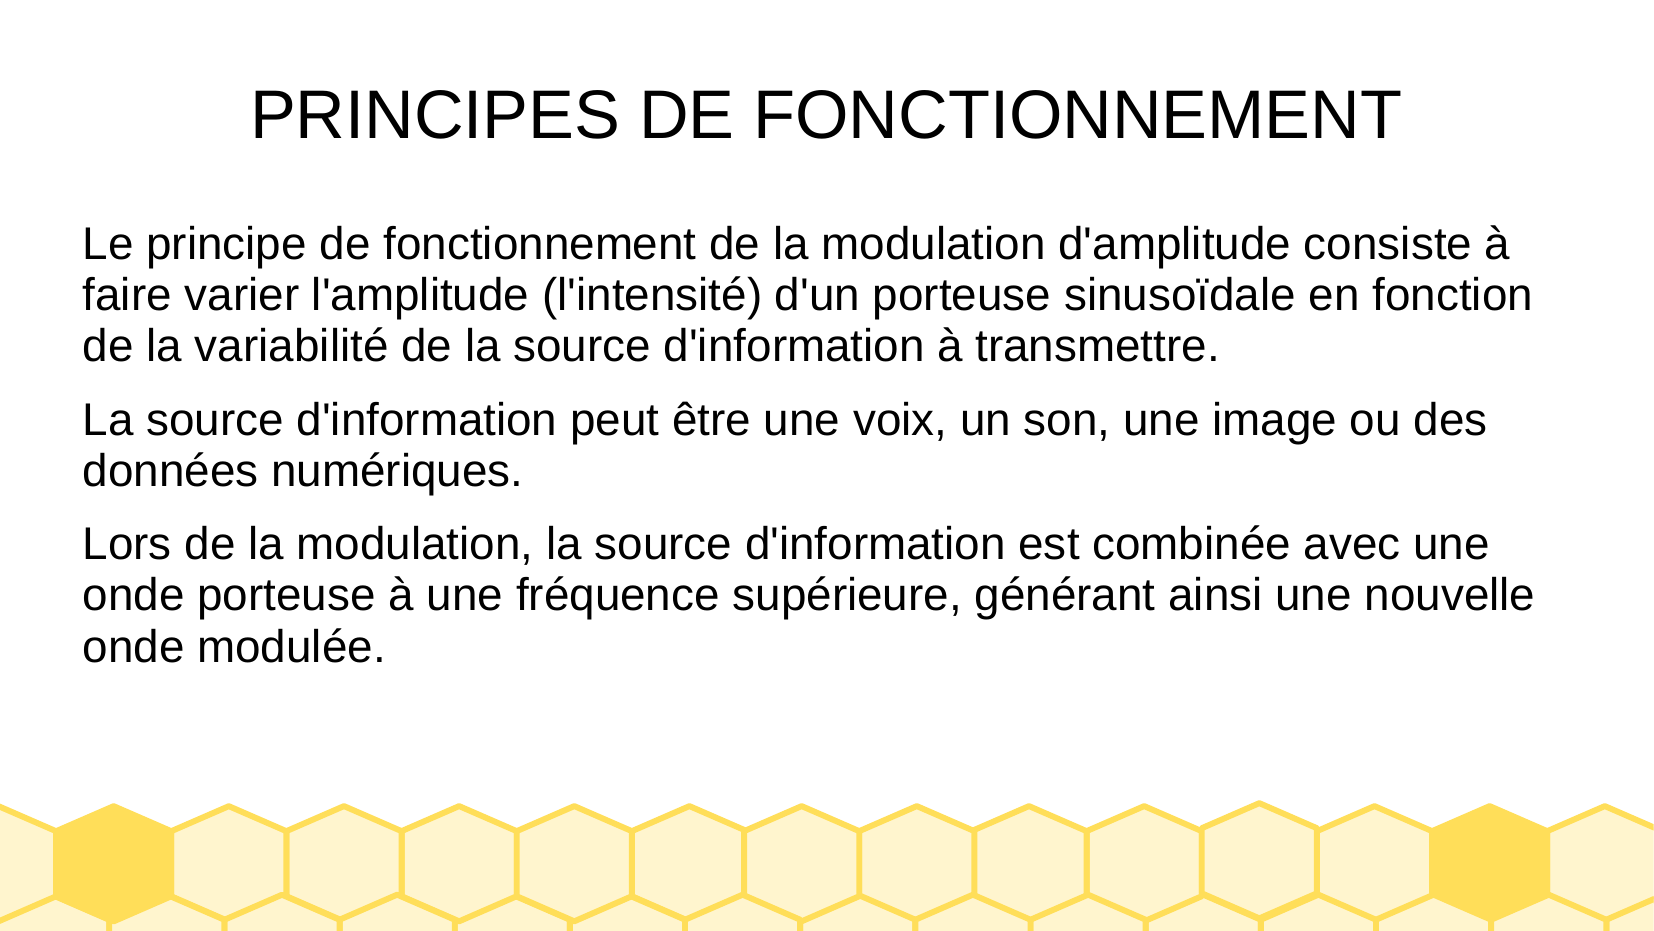

# PRINCIPES DE FONCTIONNEMENT
Le principe de fonctionnement de la modulation d'amplitude consiste à faire varier l'amplitude (l'intensité) d'un porteuse sinusoïdale en fonction de la variabilité de la source d'information à transmettre.
La source d'information peut être une voix, un son, une image ou des données numériques.
Lors de la modulation, la source d'information est combinée avec une onde porteuse à une fréquence supérieure, générant ainsi une nouvelle onde modulée.